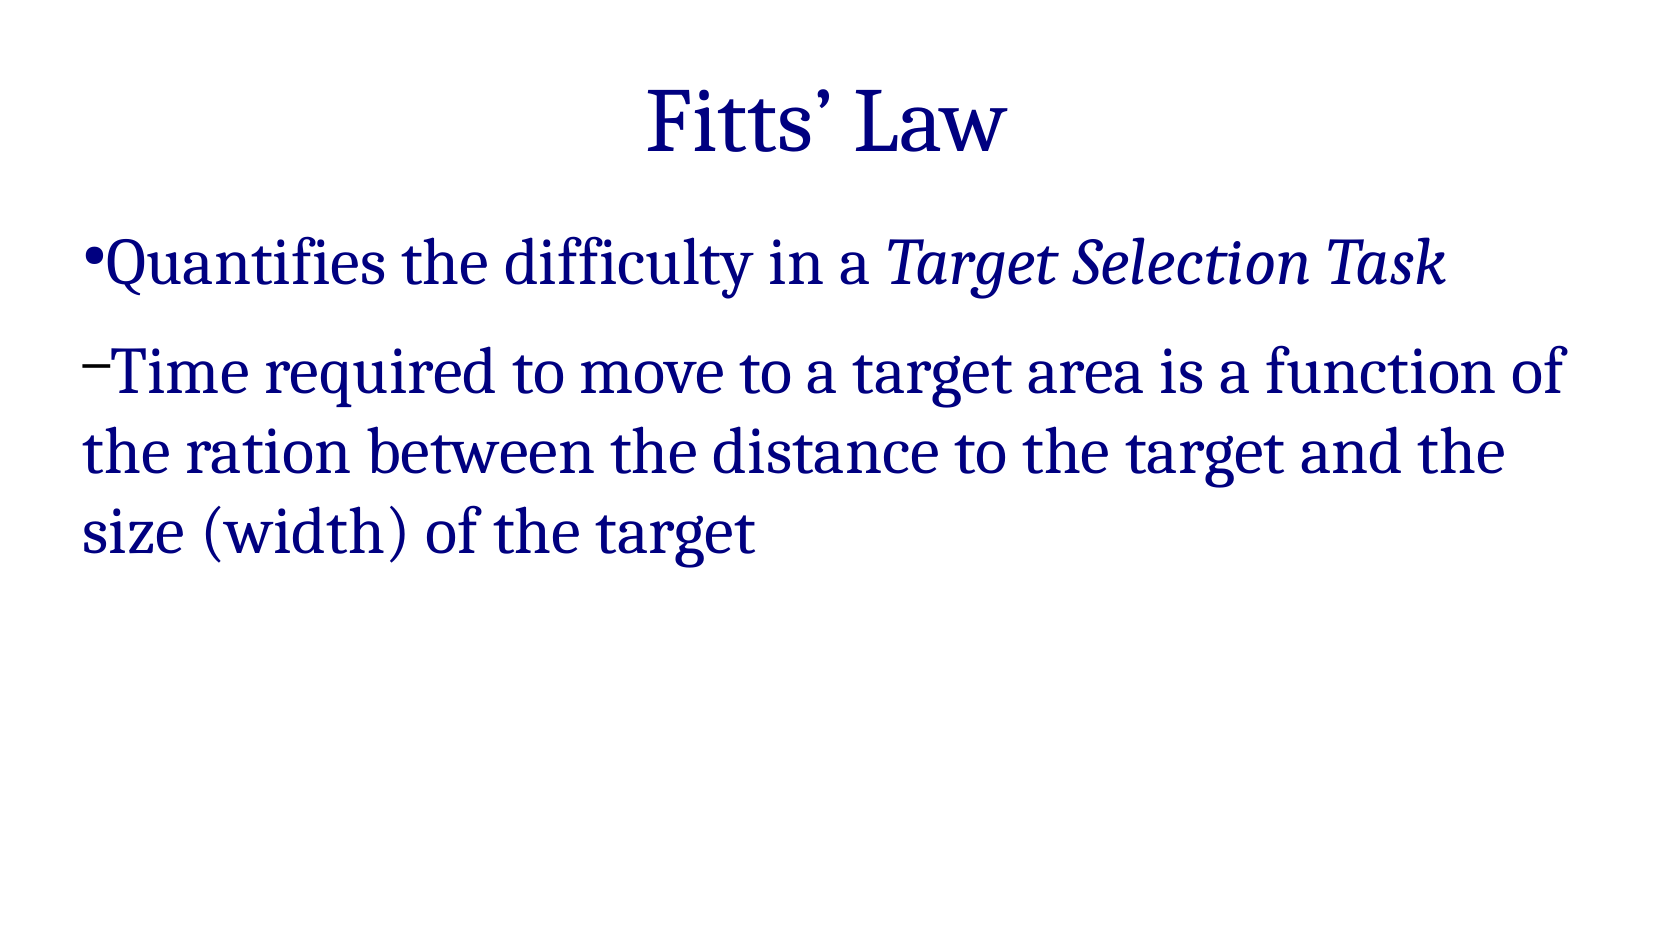

# Fitts’ Law
Quantifies the difficulty in a Target Selection Task
Time required to move to a target area is a function of the ration between the distance to the target and the size (width) of the target